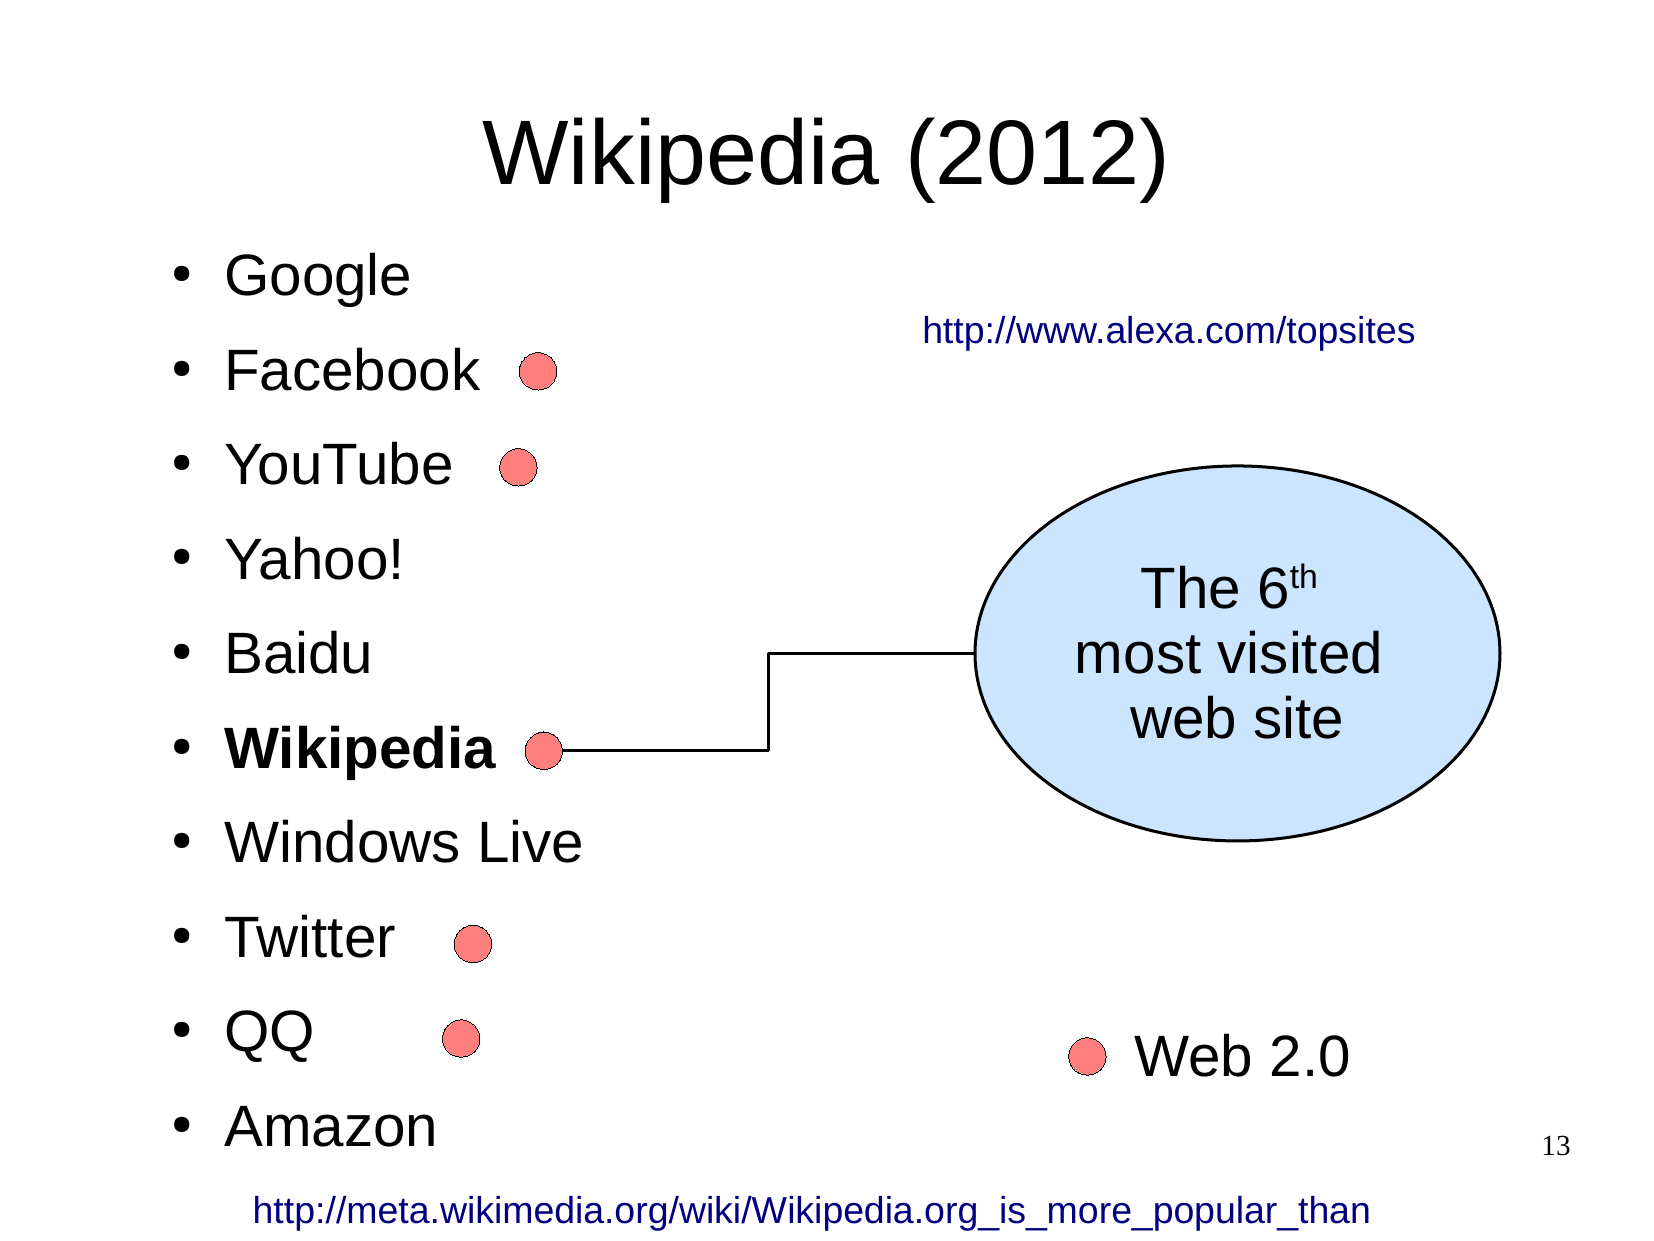

# Wikipedia (2012)
Google
Facebook
YouTube
Yahoo!
Baidu
Wikipedia
Windows Live
Twitter
QQ
Amazon
http://www.alexa.com/topsites
The 6th
most visited
web site
Web 2.0
13
http://meta.wikimedia.org/wiki/Wikipedia.org_is_more_popular_than...